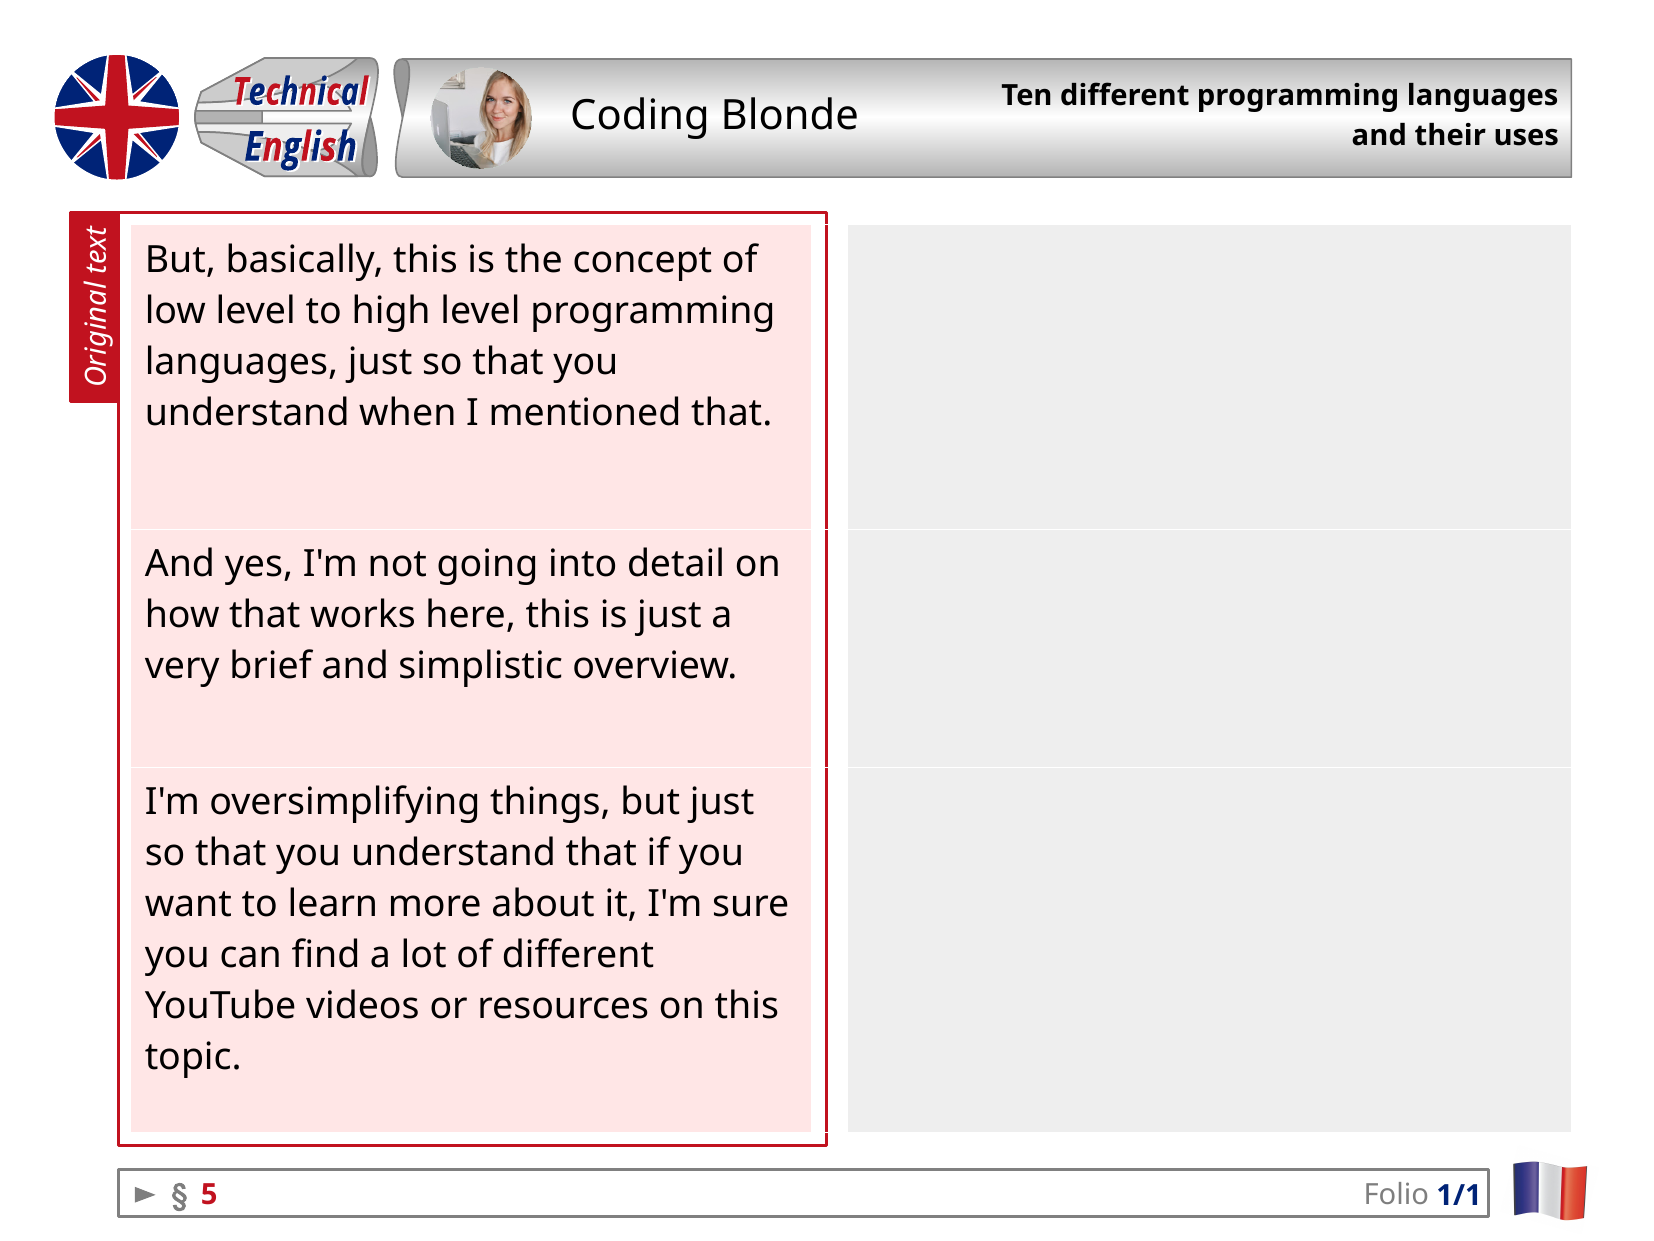

#
| But, basically, this is the concept of low level to high level programming languages, just so that you understand when I mentioned that. | | |
| --- | --- | --- |
| And yes, I'm not going into detail on how that works here, this is just a very brief and simplistic overview. | | |
| I'm oversimplifying things, but just so that you understand that if you want to learn more about it, I'm sure you can find a lot of different YouTube videos or resources on this topic. | | |
5
1/1